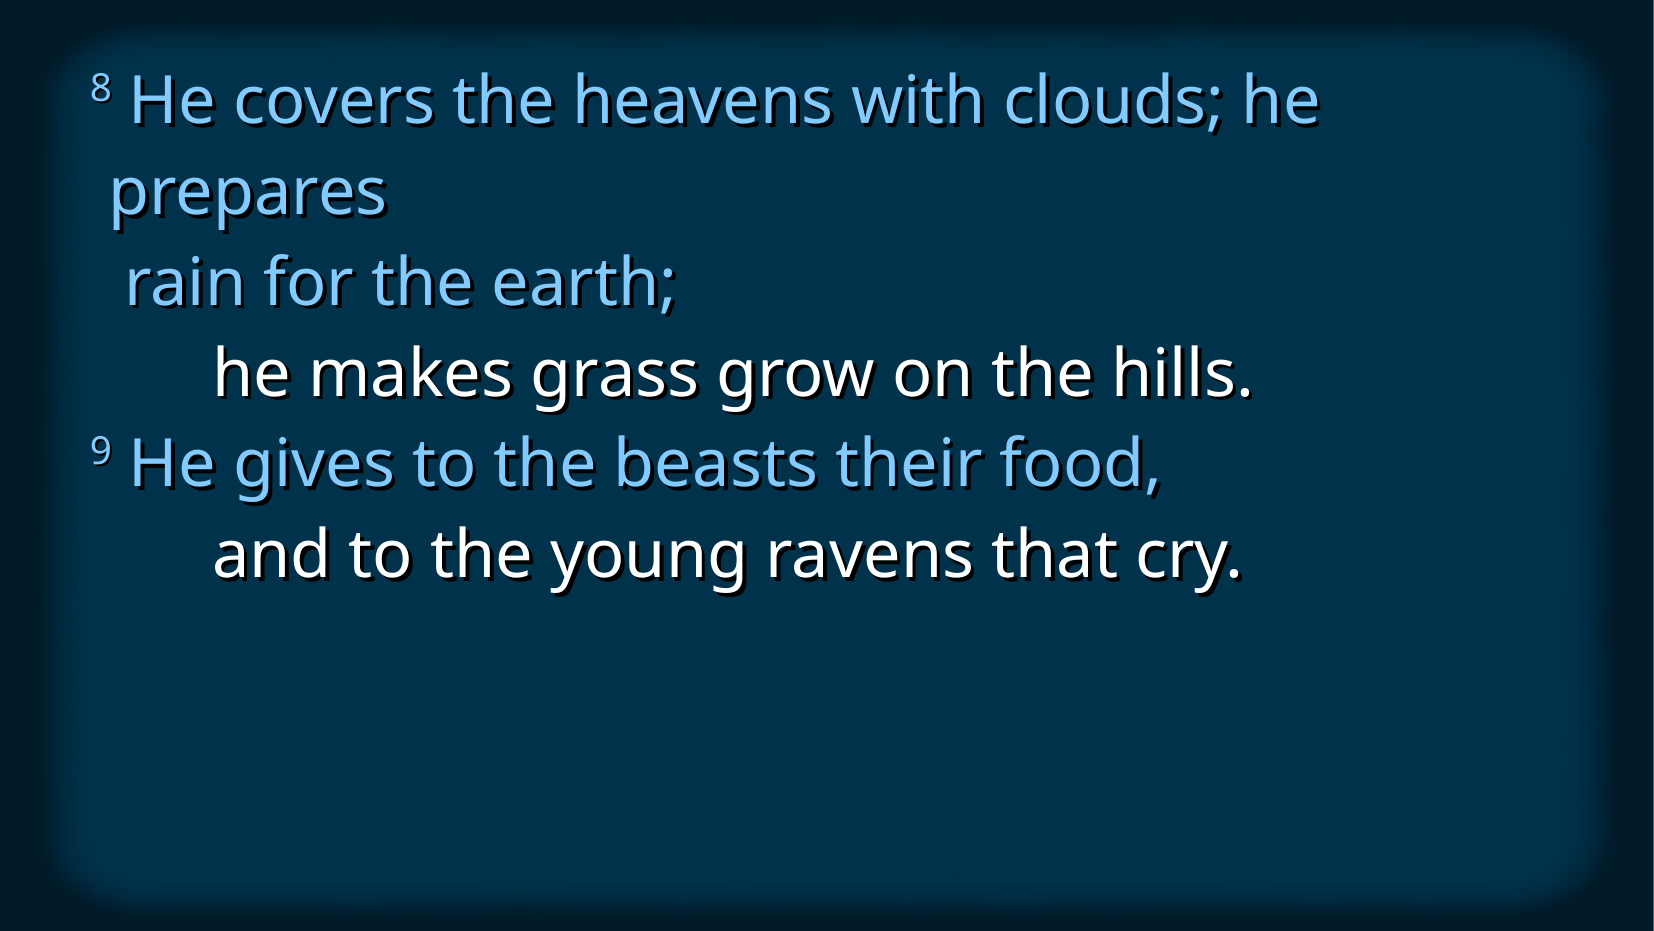

8 He covers the heavens with clouds; he prepares
 rain for the earth;
 he makes grass grow on the hills.
9 He gives to the beasts their food,
 and to the young ravens that cry.